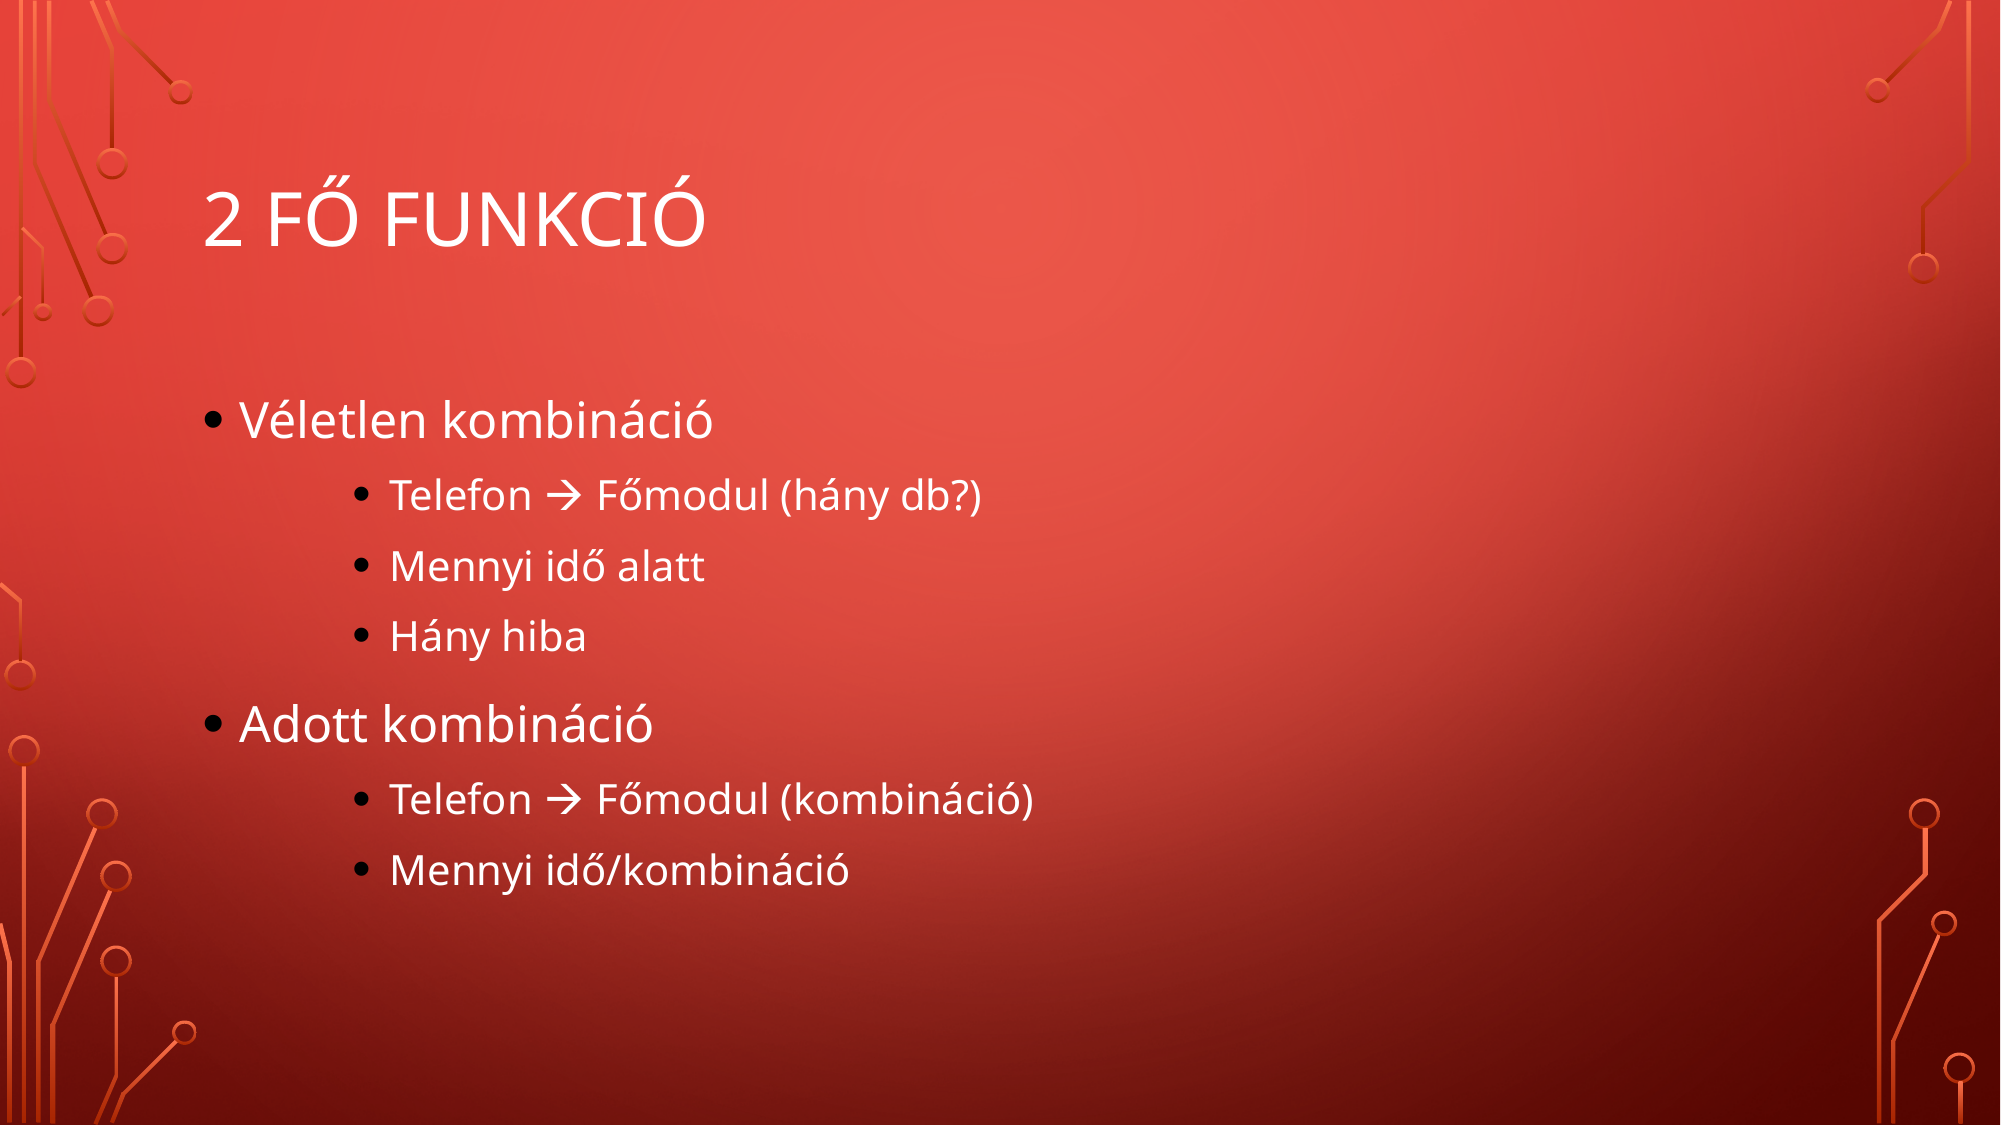

# 2 Fő Funkció
Véletlen kombináció
Telefon  Főmodul (hány db?)
Mennyi idő alatt
Hány hiba
Adott kombináció
Telefon  Főmodul (kombináció)
Mennyi idő/kombináció